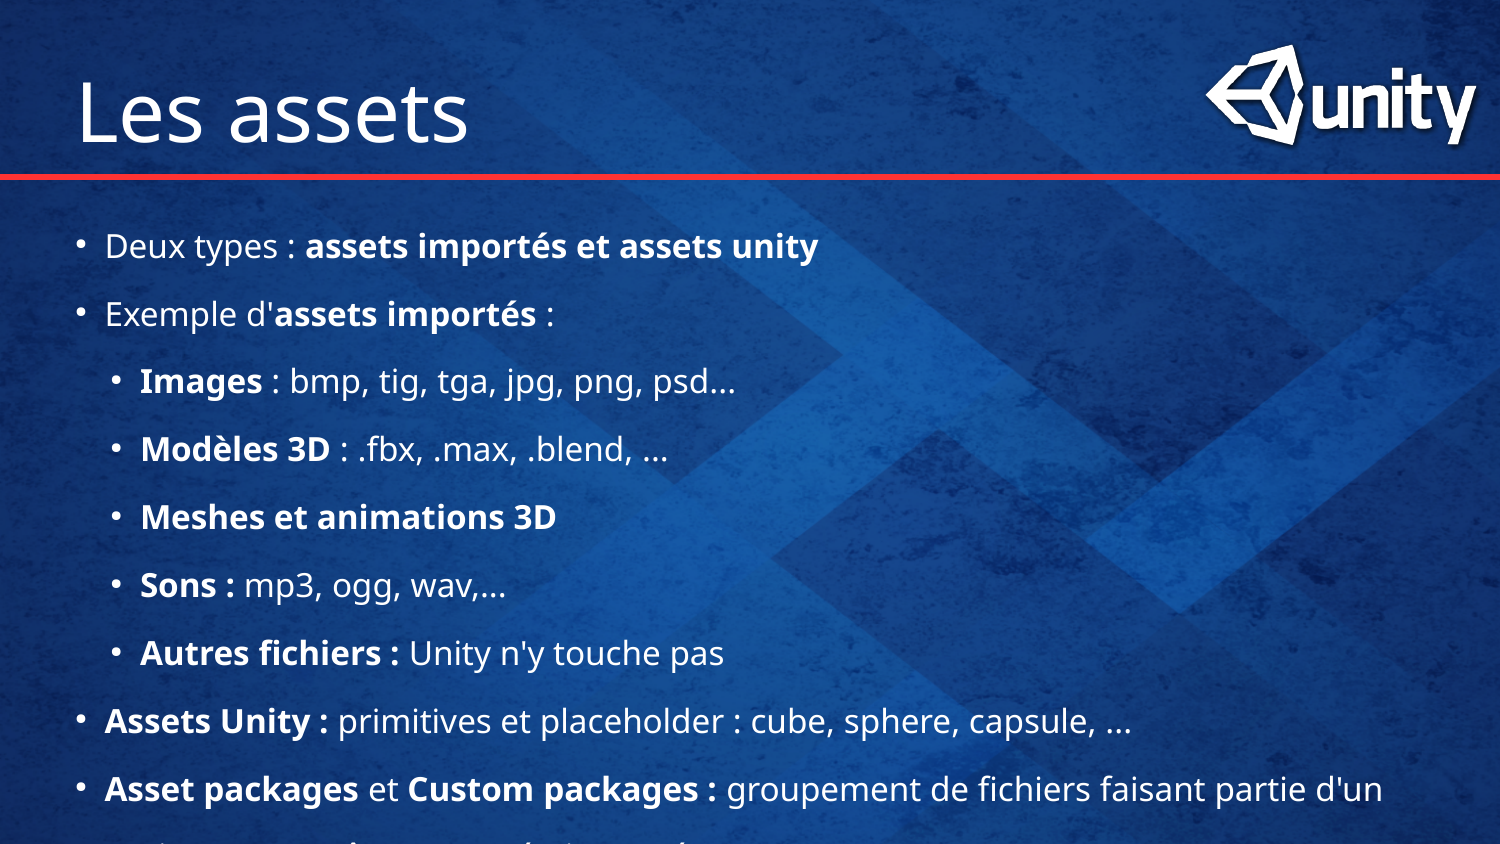

# Les assets
Deux types : assets importés et assets unity
Exemple d'assets importés :
Images : bmp, tig, tga, jpg, png, psd...
Modèles 3D : .fbx, .max, .blend, ...
Meshes et animations 3D
Sons : mp3, ogg, wav,...
Autres fichiers : Unity n'y touche pas
Assets Unity : primitives et placeholder : cube, sphere, capsule, ...
Asset packages et Custom packages : groupement de fichiers faisant partie d'un projet pouvant être exporté / importé